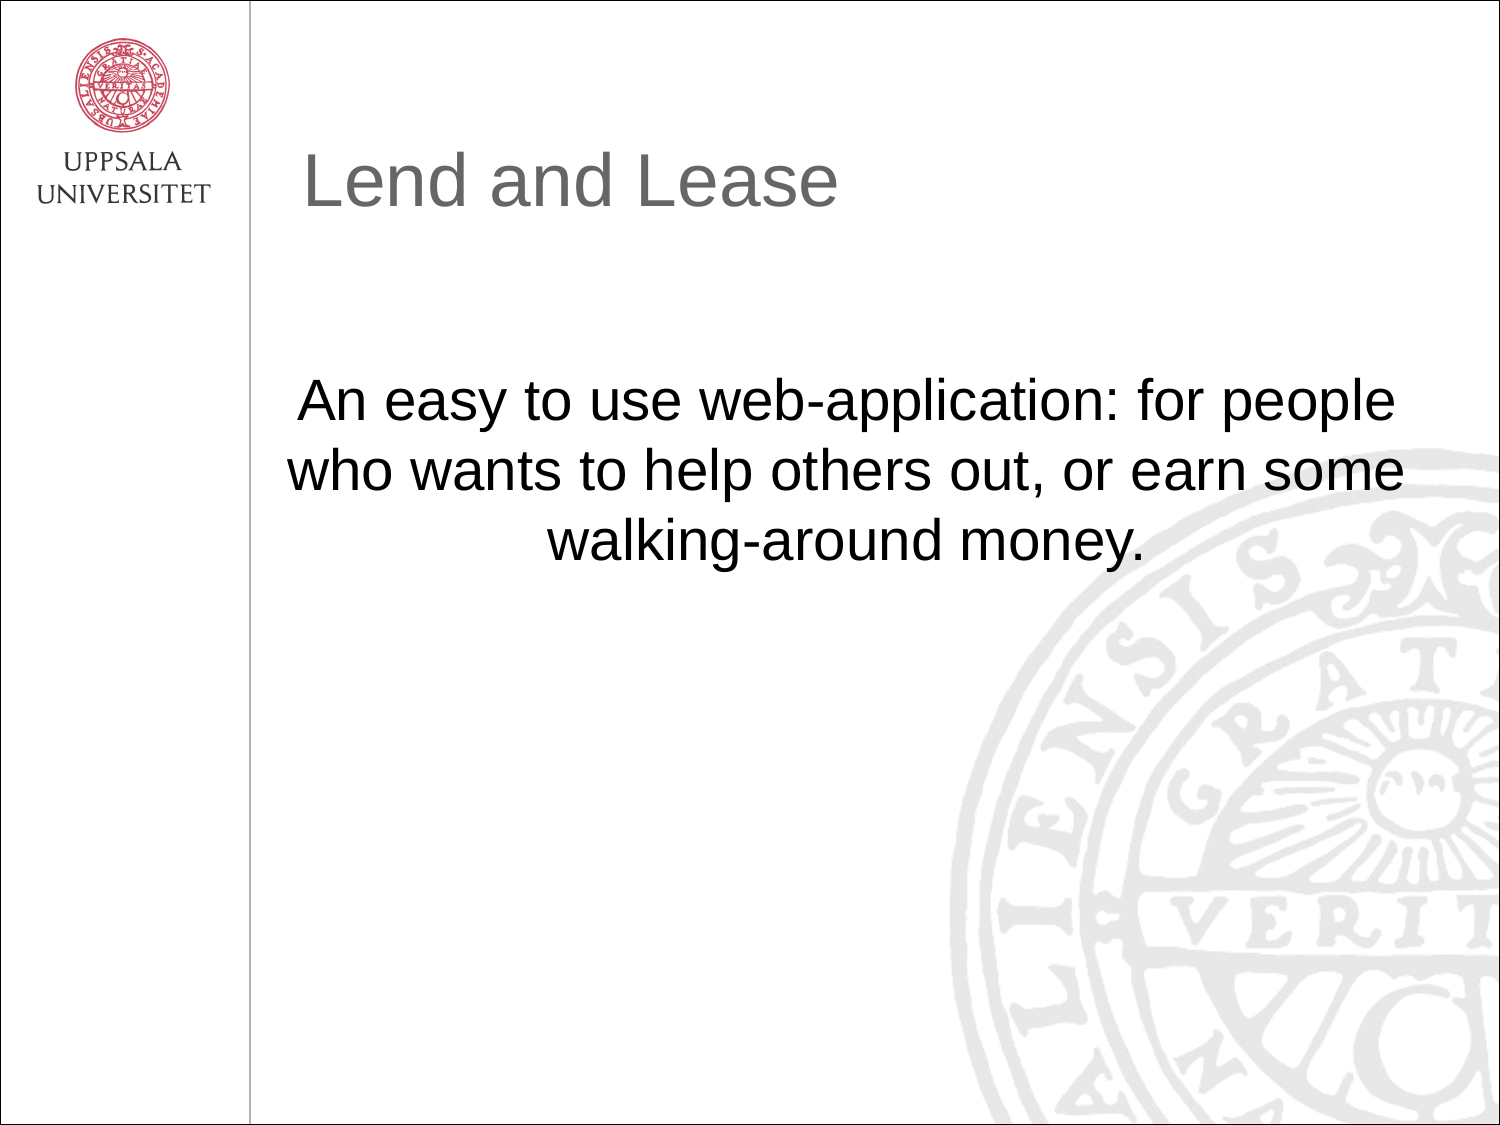

# Lend and Lease
An easy to use web-application: for people who wants to help others out, or earn some walking-around money.